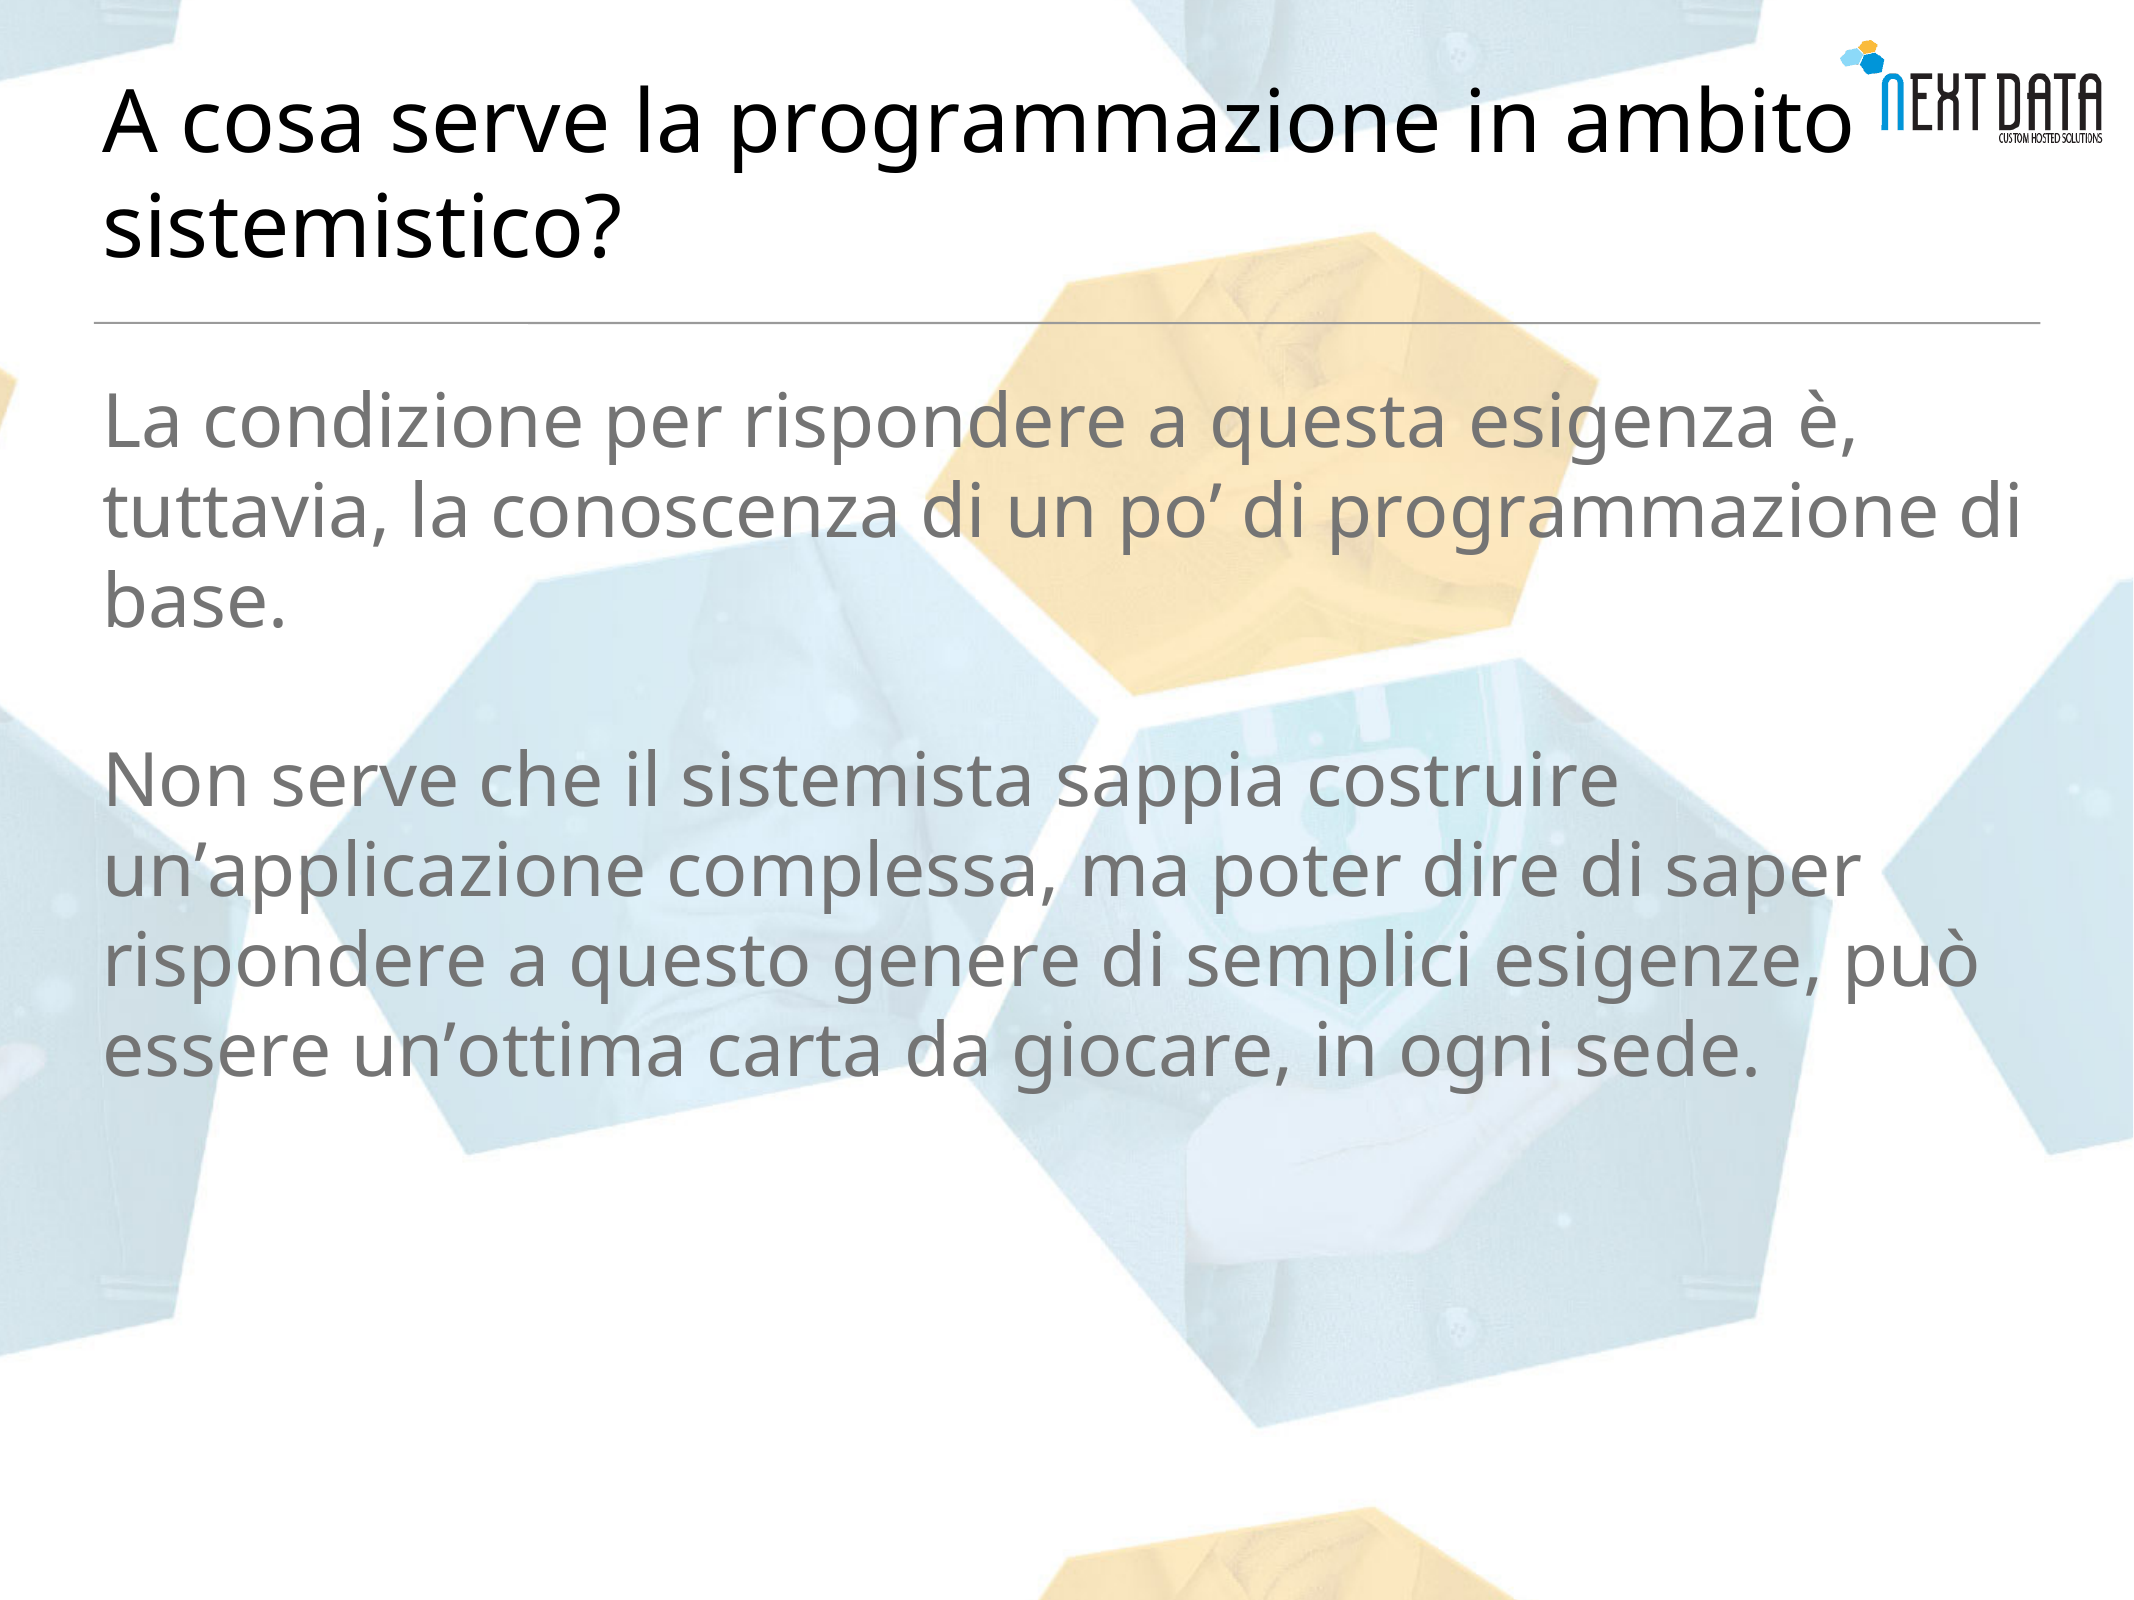

A cosa serve la programmazione in ambito sistemistico?
La condizione per rispondere a questa esigenza è, tuttavia, la conoscenza di un po’ di programmazione di base.
Non serve che il sistemista sappia costruire un’applicazione complessa, ma poter dire di saper rispondere a questo genere di semplici esigenze, può essere un’ottima carta da giocare, in ogni sede.